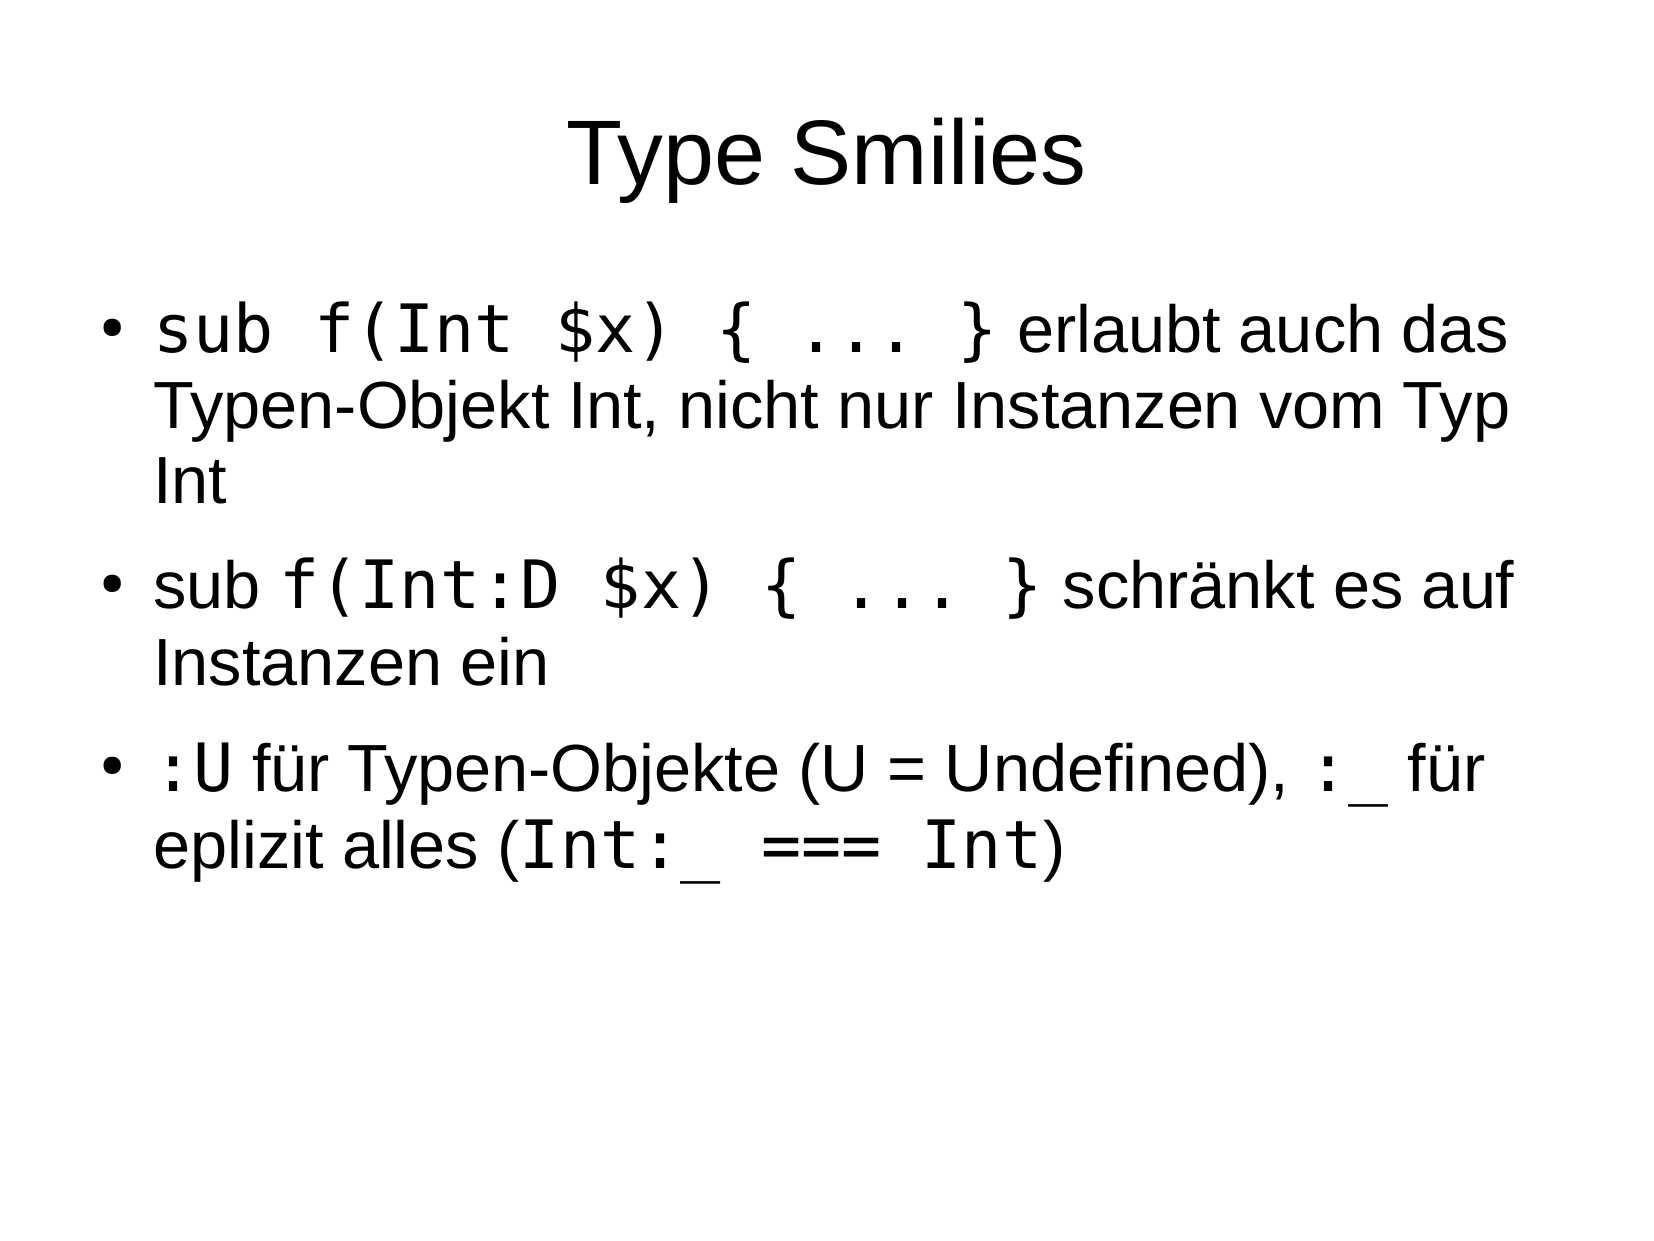

# Type Smilies
sub f(Int $x) { ... } erlaubt auch das Typen-Objekt Int, nicht nur Instanzen vom Typ Int
sub f(Int:D $x) { ... } schränkt es auf Instanzen ein
:U für Typen-Objekte (U = Undefined), :_ für eplizit alles (Int:_ === Int)